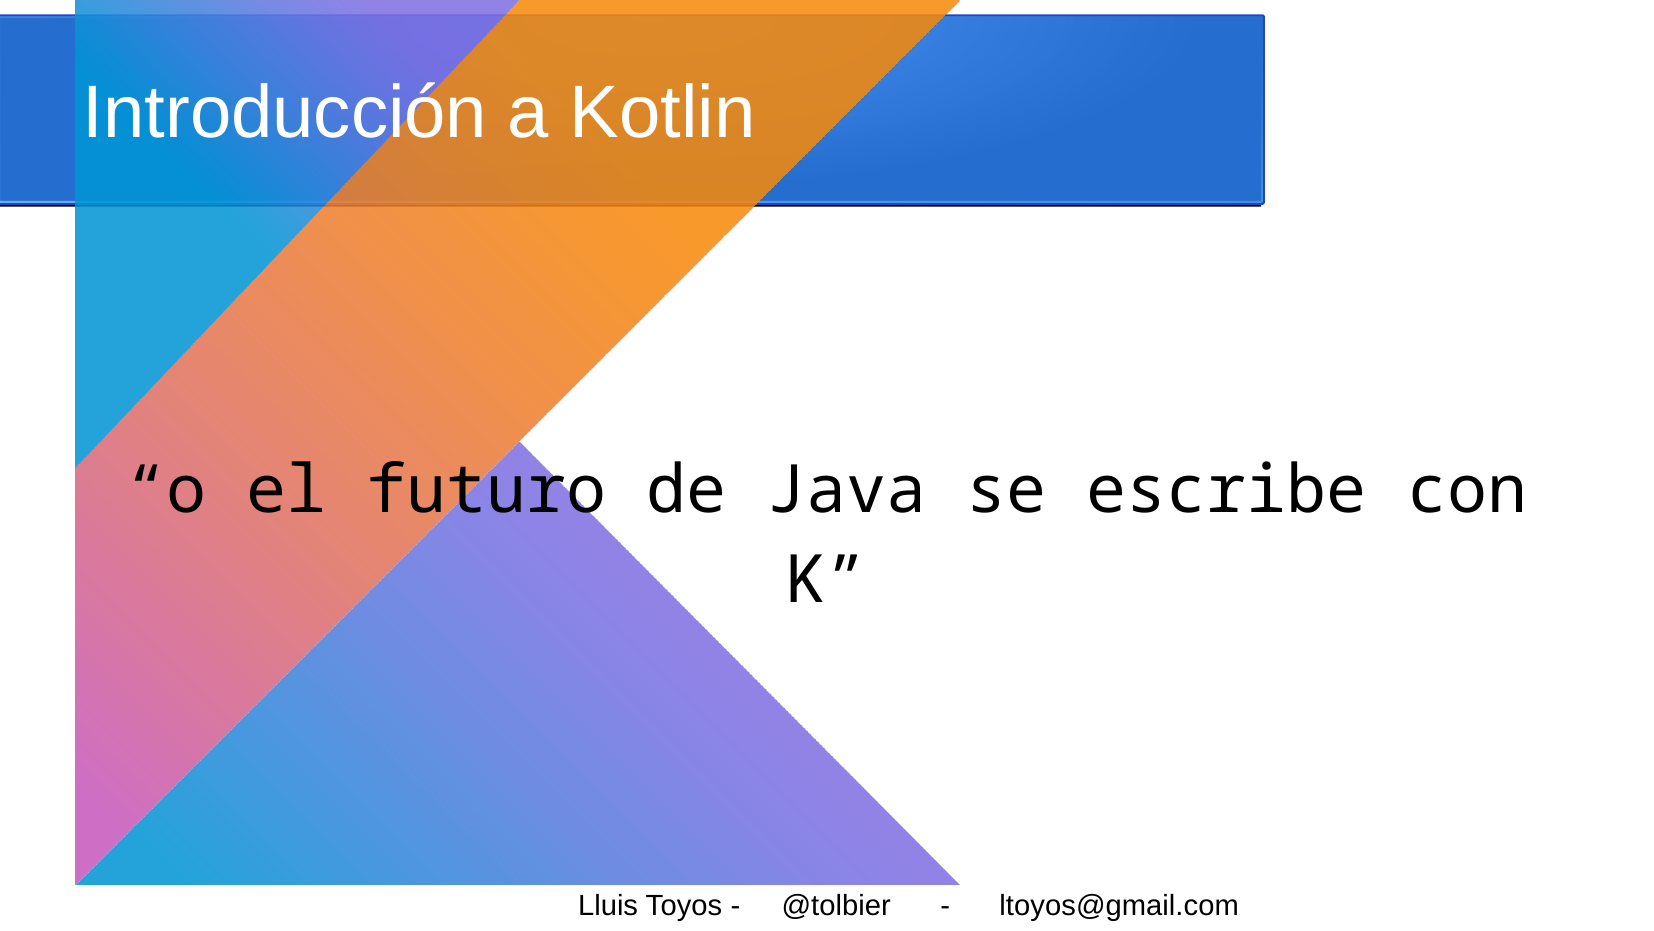

# Introducción a Kotlin
“o el futuro de Java se escribe con K”